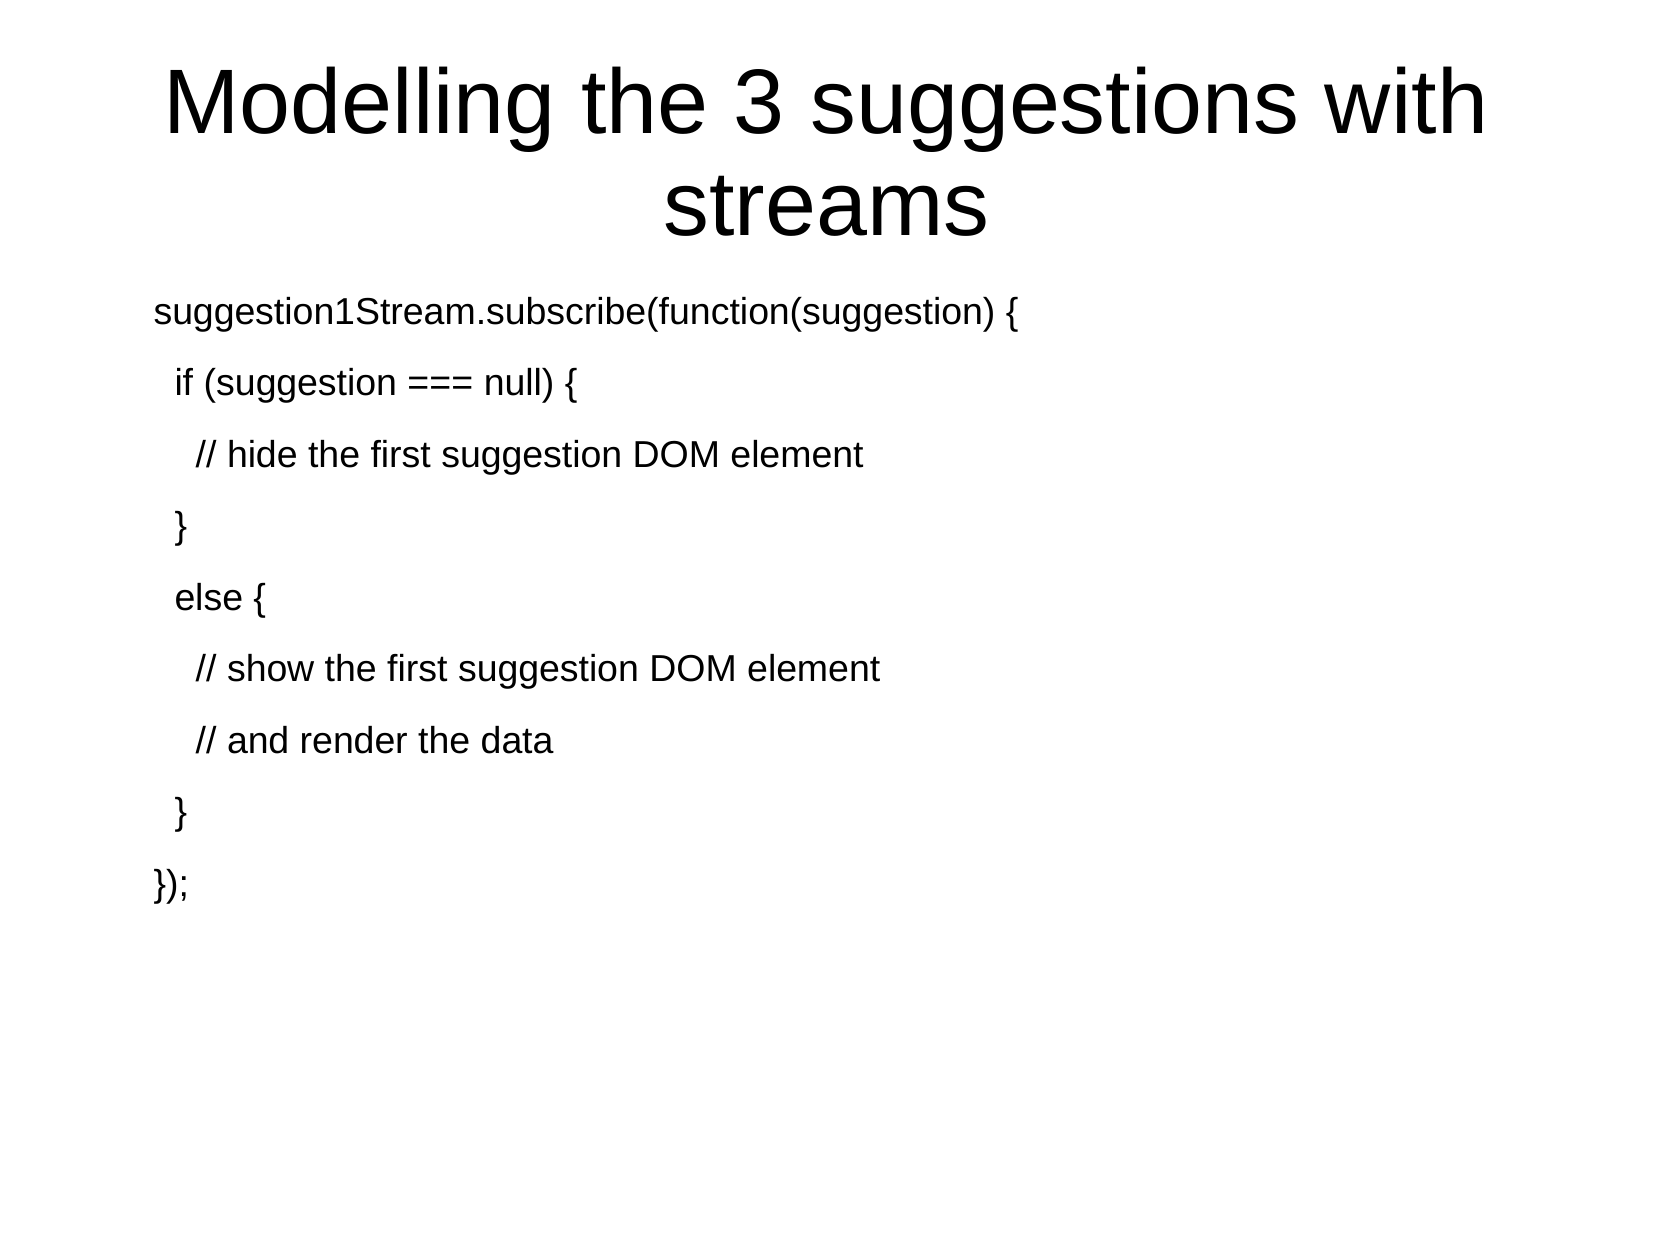

# Modelling the 3 suggestions with streams
suggestion1Stream.subscribe(function(suggestion) {
 if (suggestion === null) {
 // hide the first suggestion DOM element
 }
 else {
 // show the first suggestion DOM element
 // and render the data
 }
});